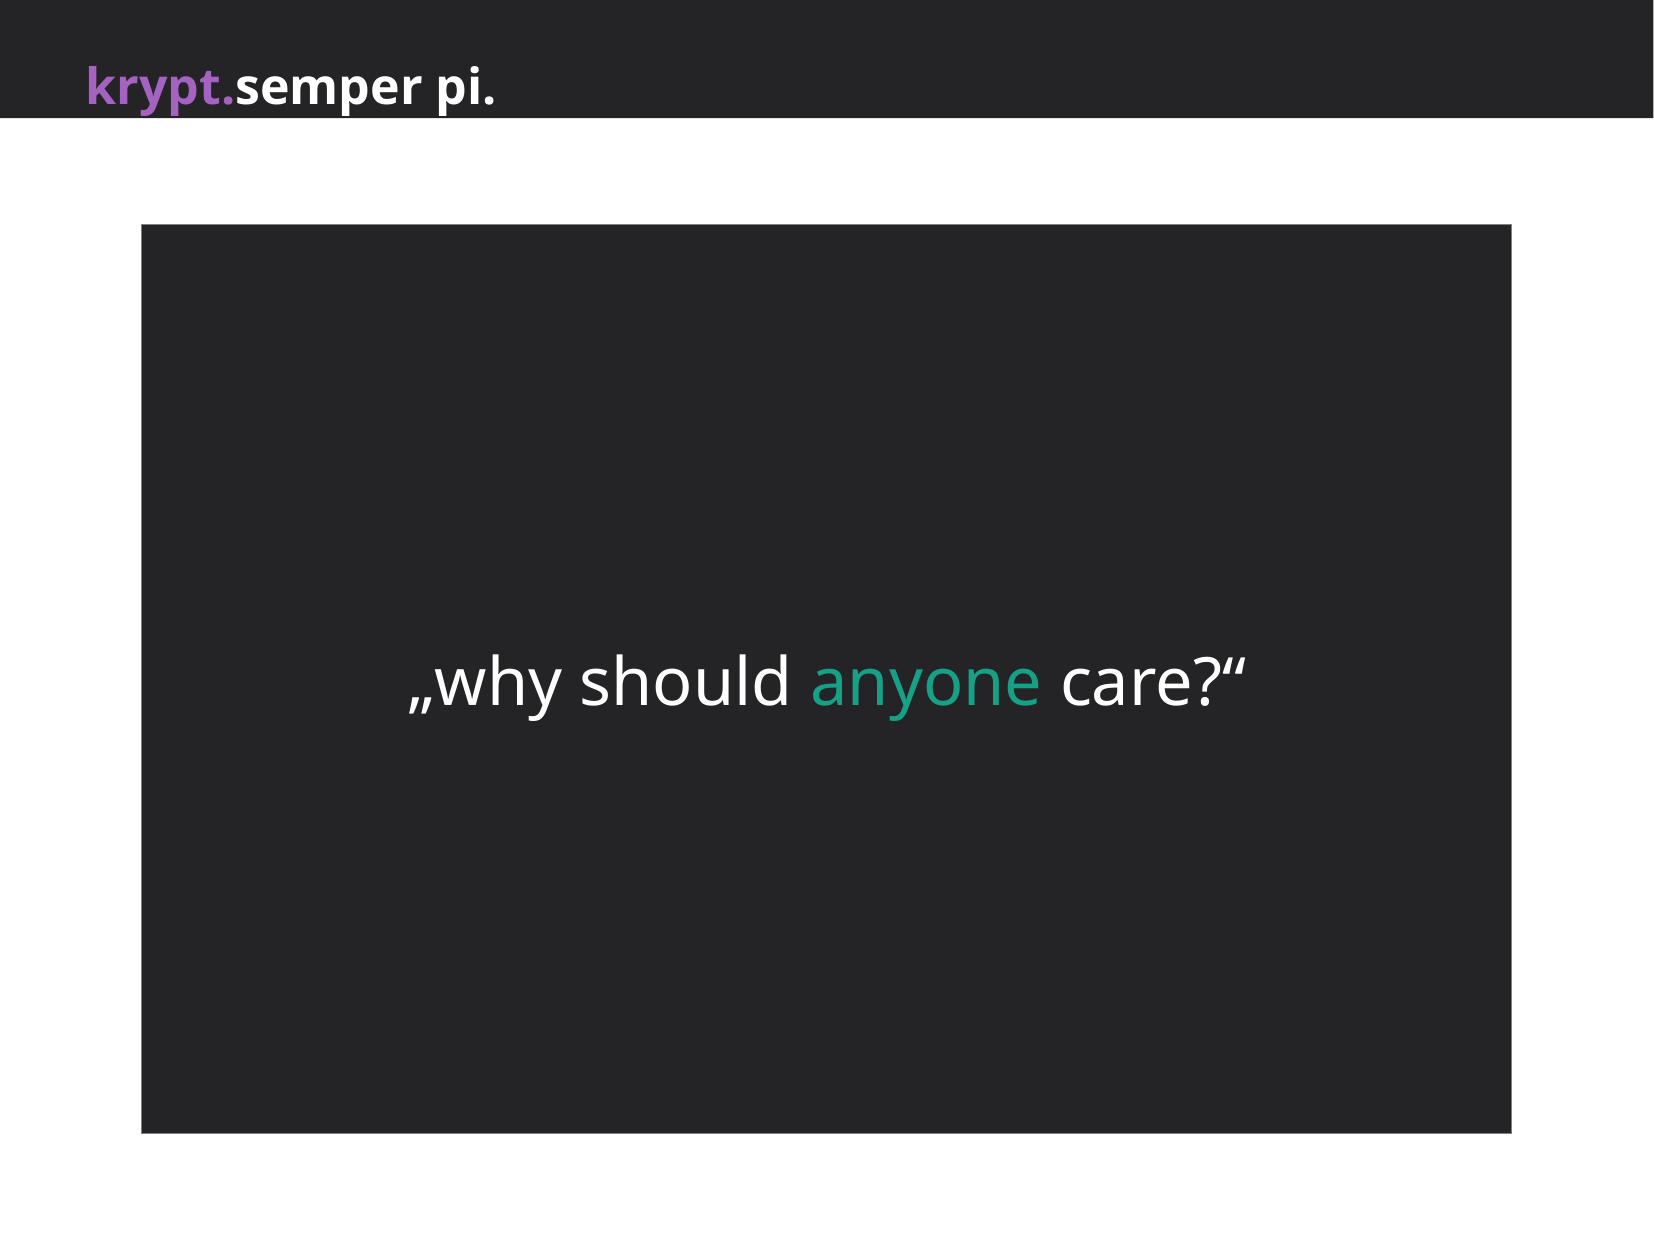

krypt.semper pi.
„why should anyone care?“
krypt first of all is a framework